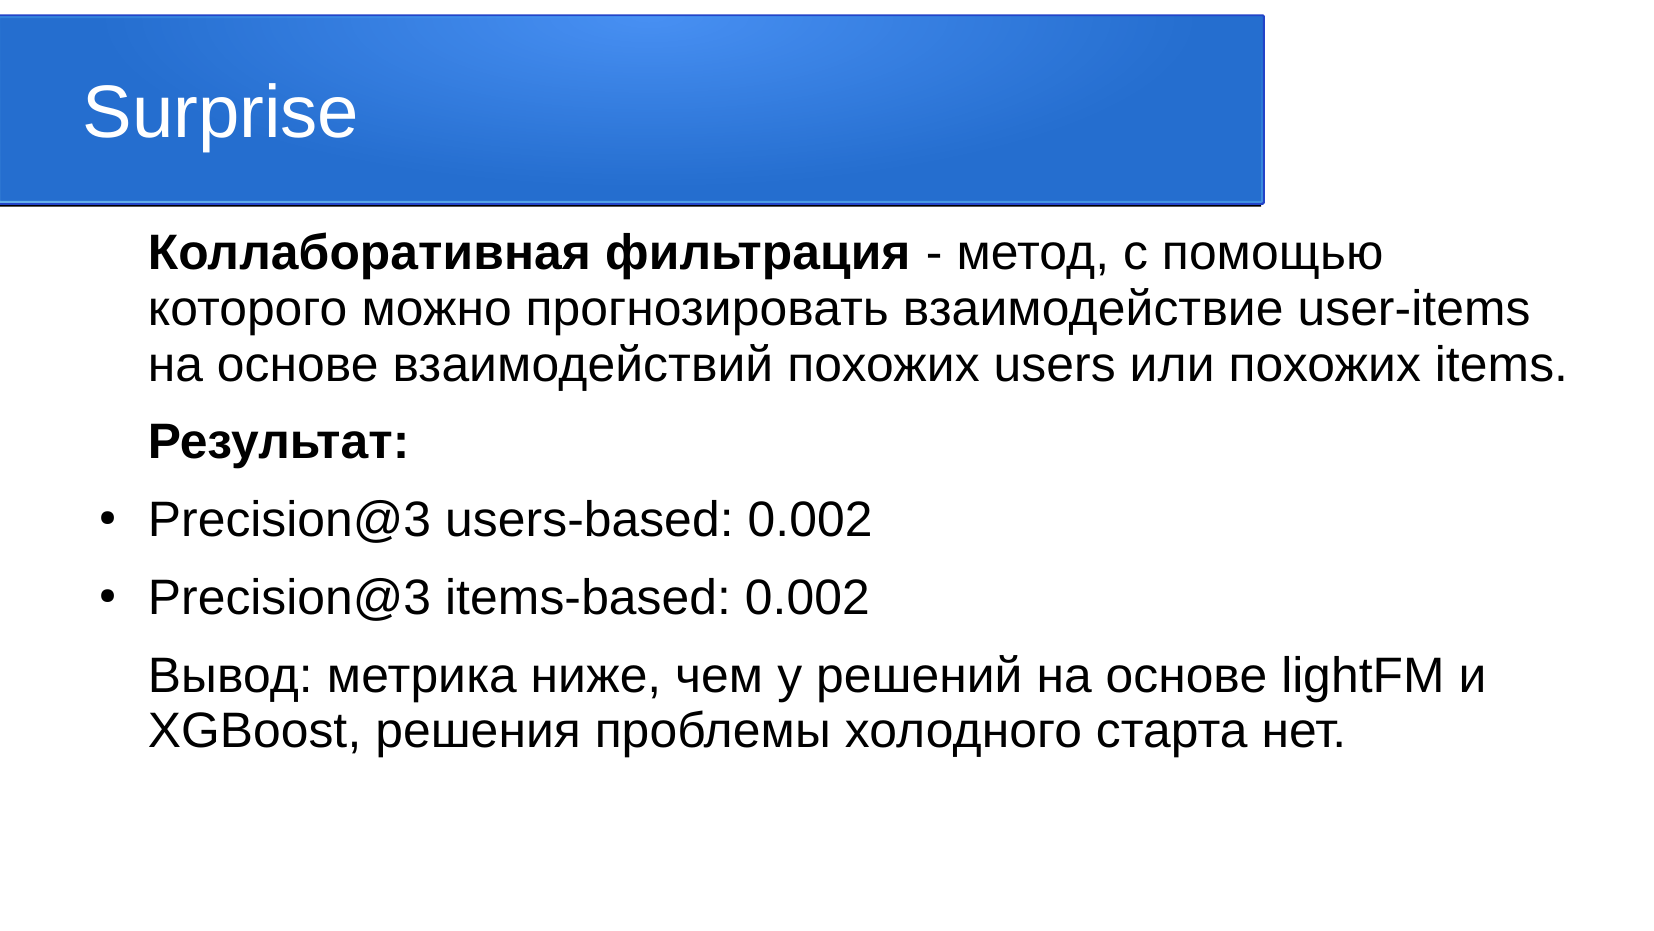

# Surprise
Коллаборативная фильтрация - метод, с помощью которого можно прогнозировать взаимодействие user-items на основе взаимодействий похожих users или похожих items.
Результат:
Precision@3 users-based: 0.002
Precision@3 items-based: 0.002
Вывод: метрика ниже, чем у решений на основе lightFM и XGBoost, решения проблемы холодного старта нет.